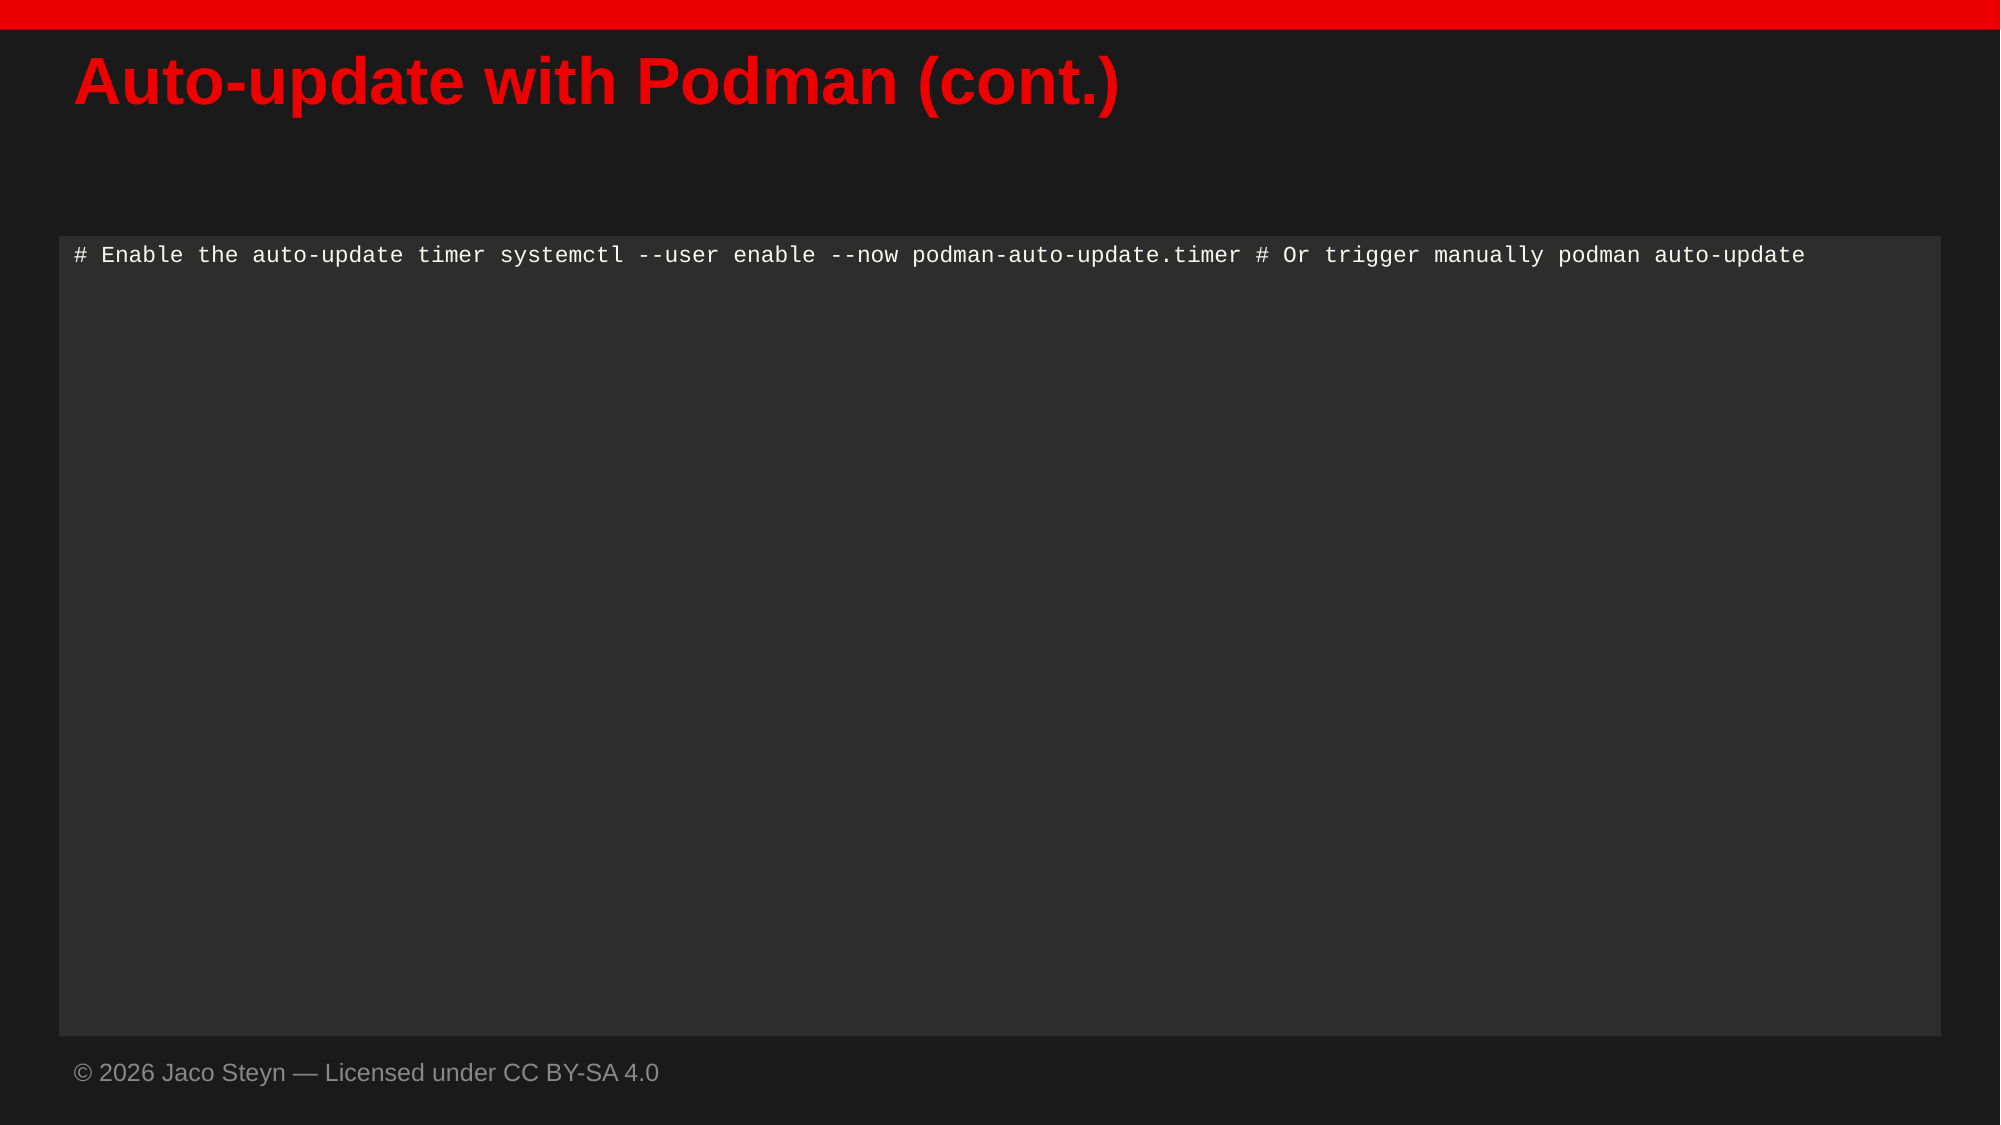

Auto-update with Podman (cont.)
# Enable the auto-update timer systemctl --user enable --now podman-auto-update.timer # Or trigger manually podman auto-update
© 2026 Jaco Steyn — Licensed under CC BY-SA 4.0